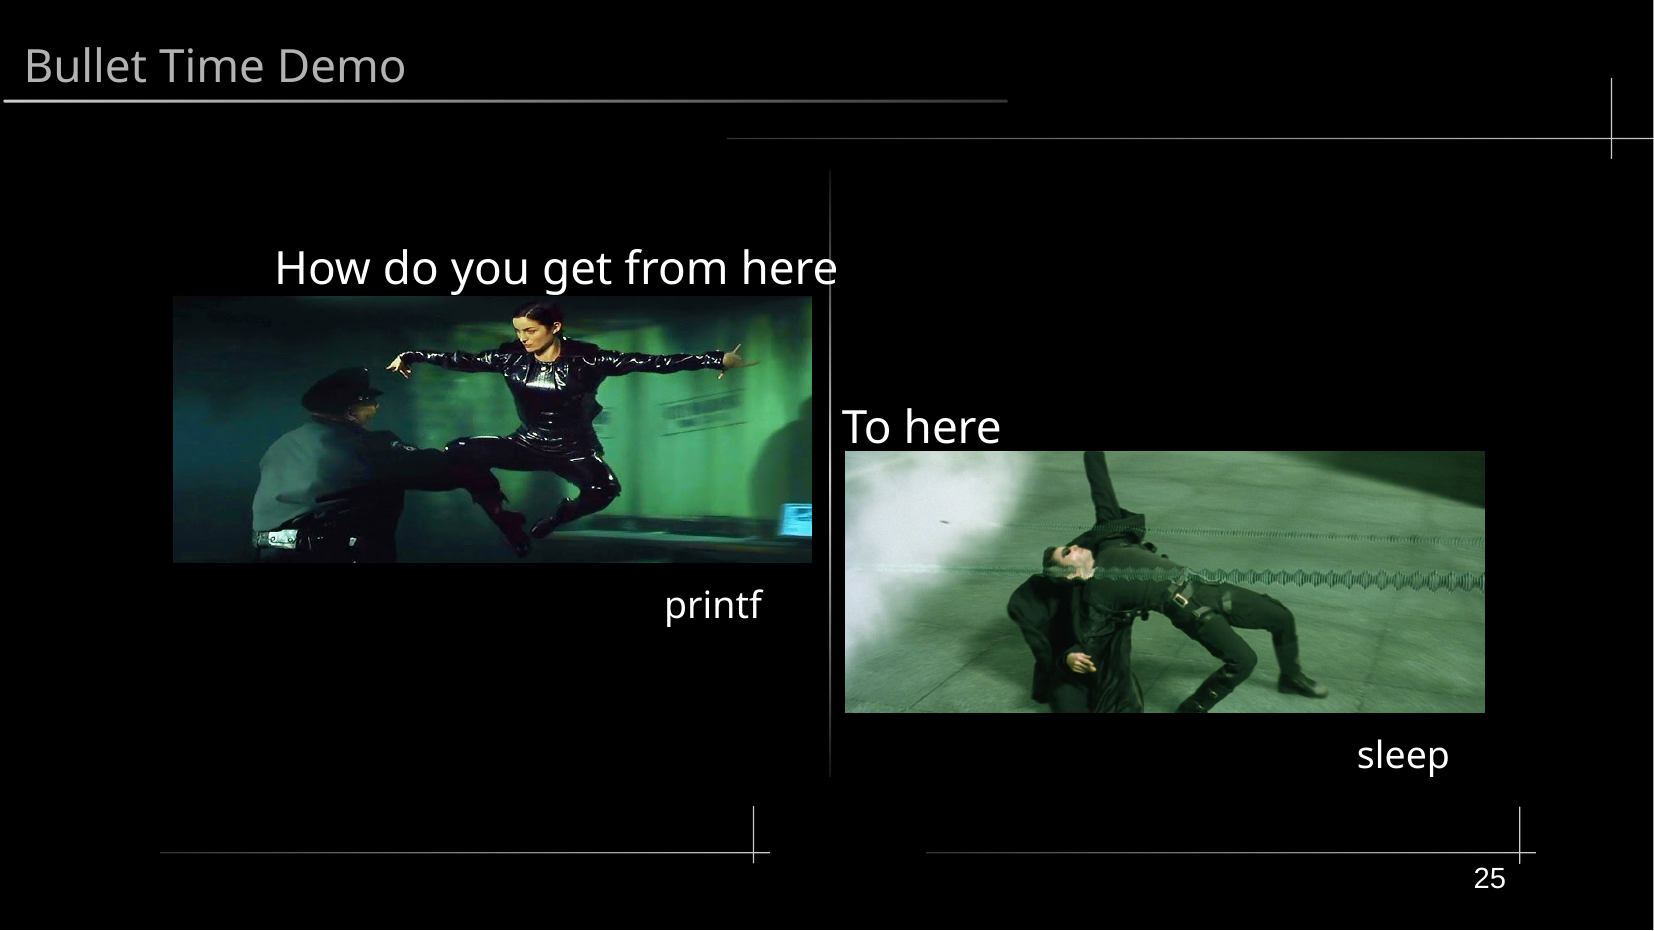

# Bullet Time Demo
How do you get from here
To here
printf
sleep
25